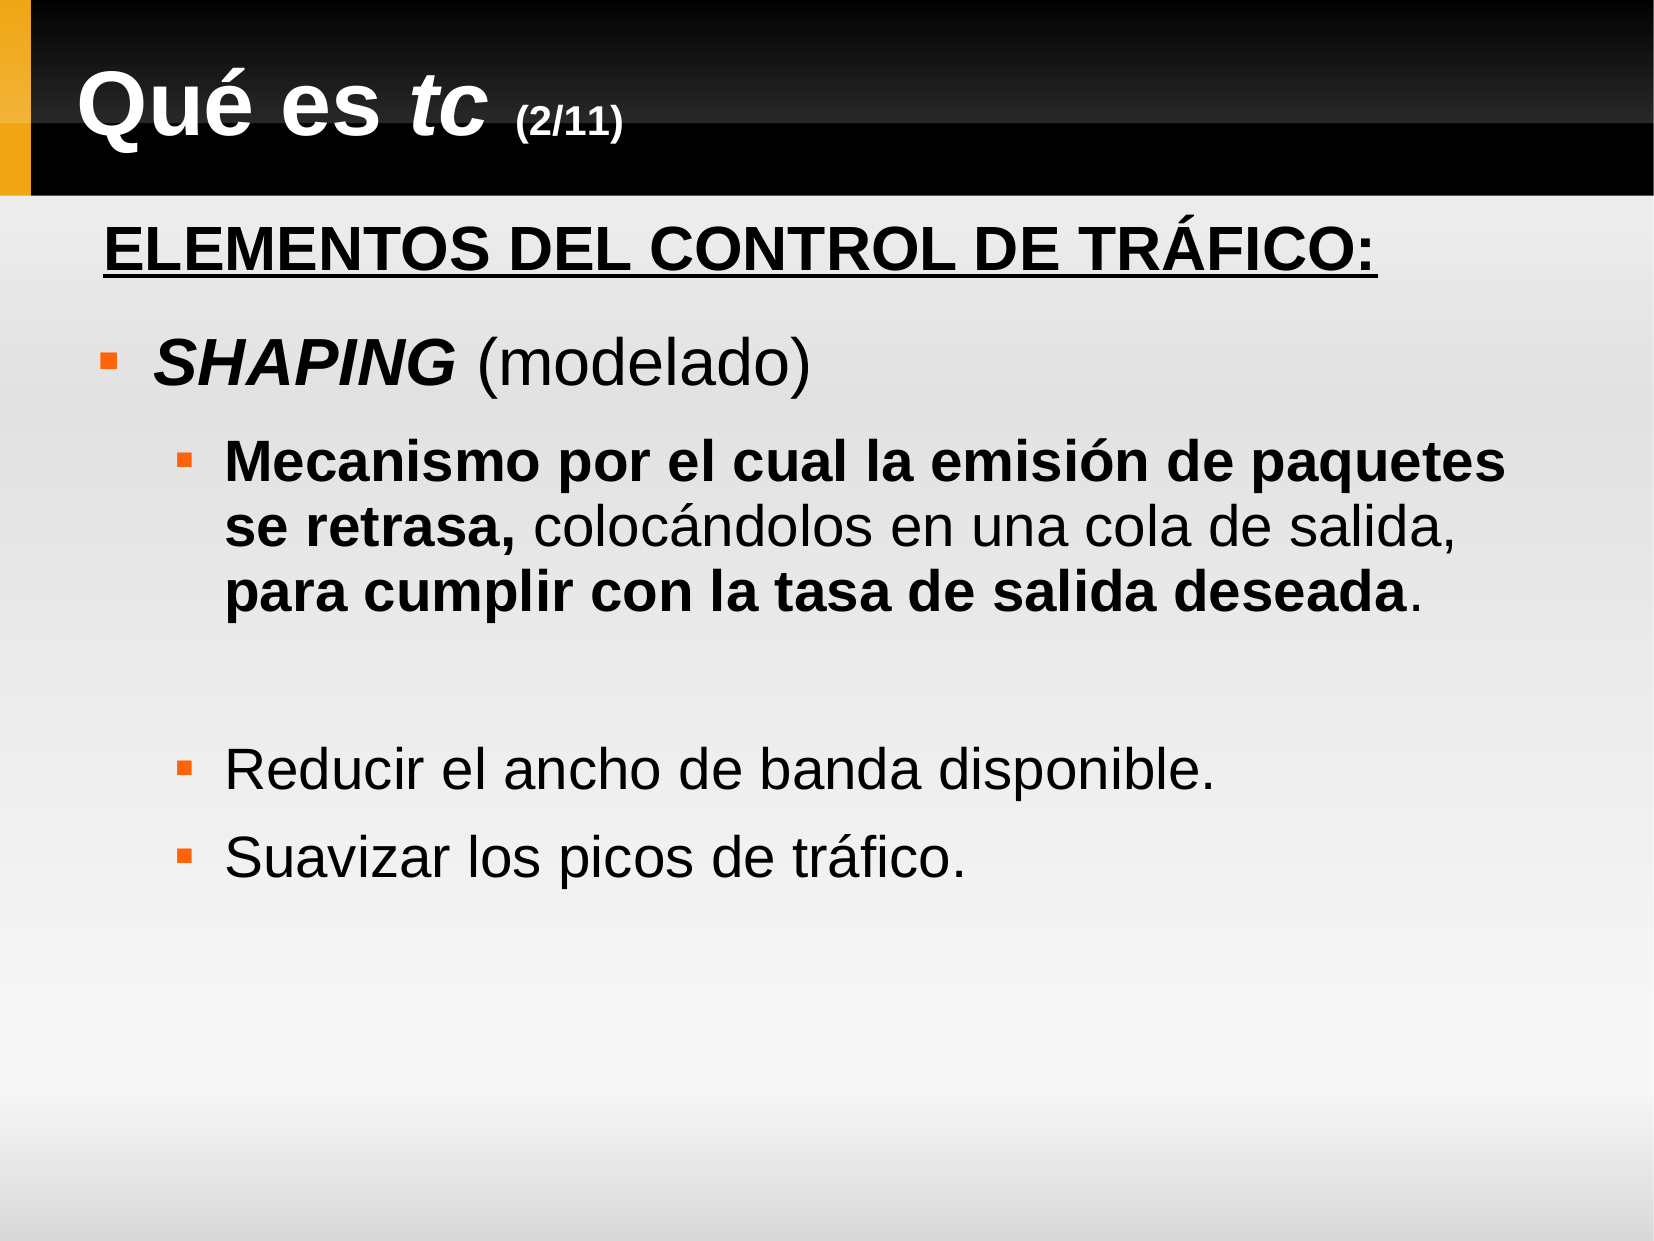

# Qué es tc (2/11)
ELEMENTOS DEL CONTROL DE TRÁFICO:
SHAPING (modelado)
Mecanismo por el cual la emisión de paquetes se retrasa, colocándolos en una cola de salida, para cumplir con la tasa de salida deseada.
Reducir el ancho de banda disponible.
Suavizar los picos de tráfico.